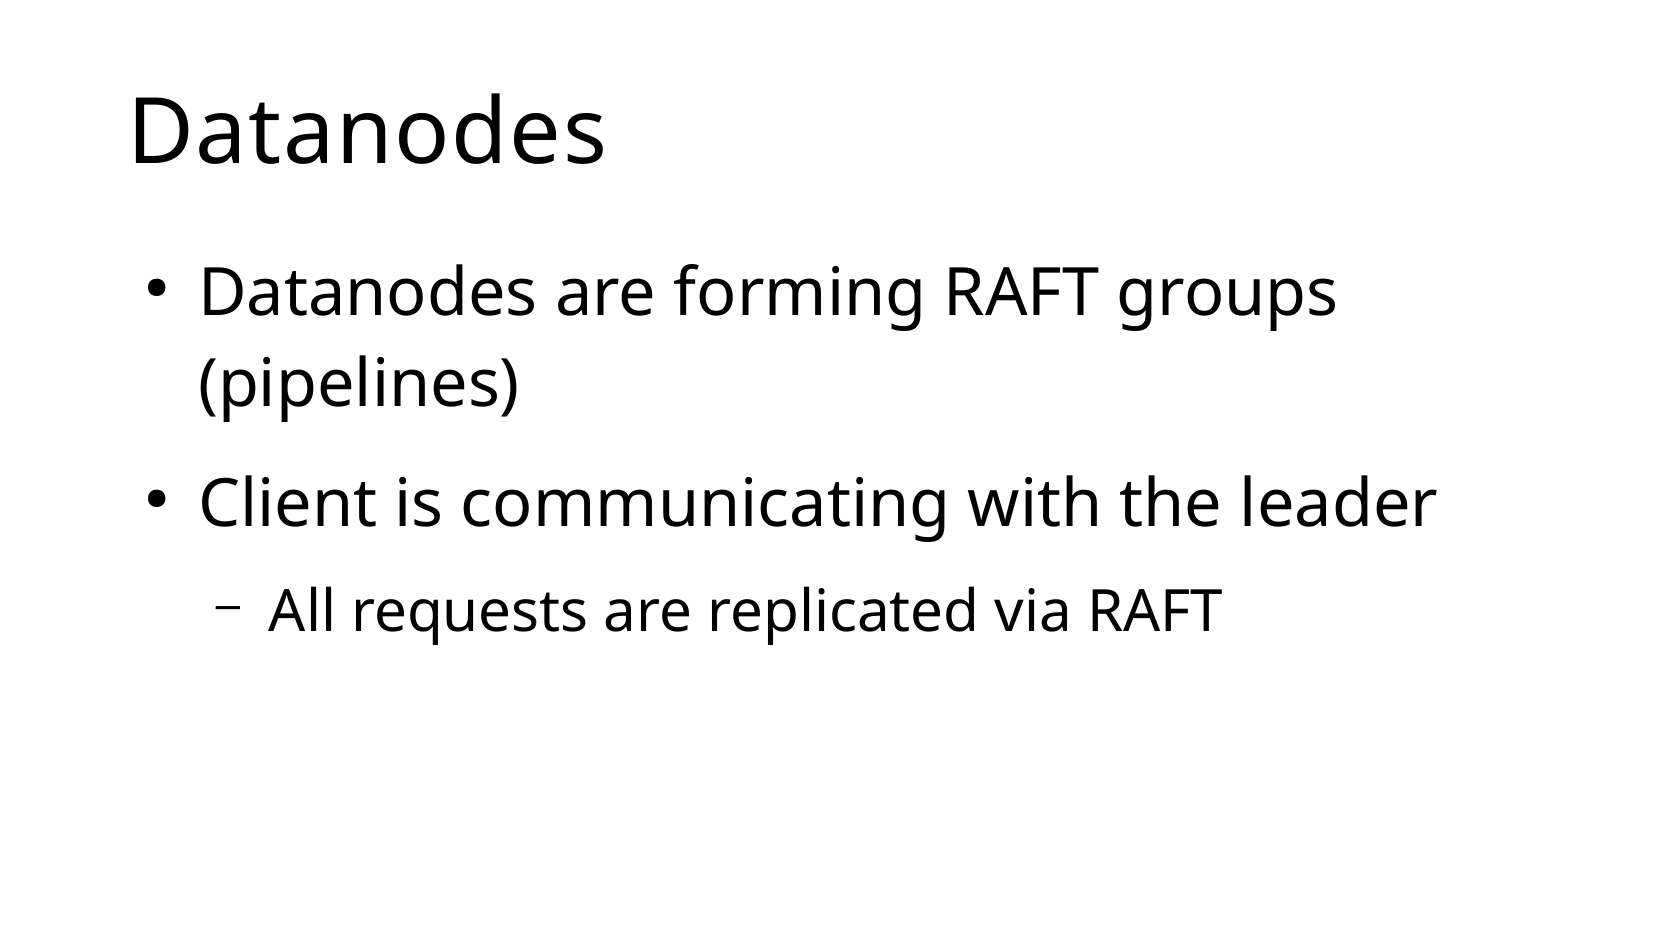

# Datanodes
Datanodes are forming RAFT groups (pipelines)
Client is communicating with the leader
All requests are replicated via RAFT